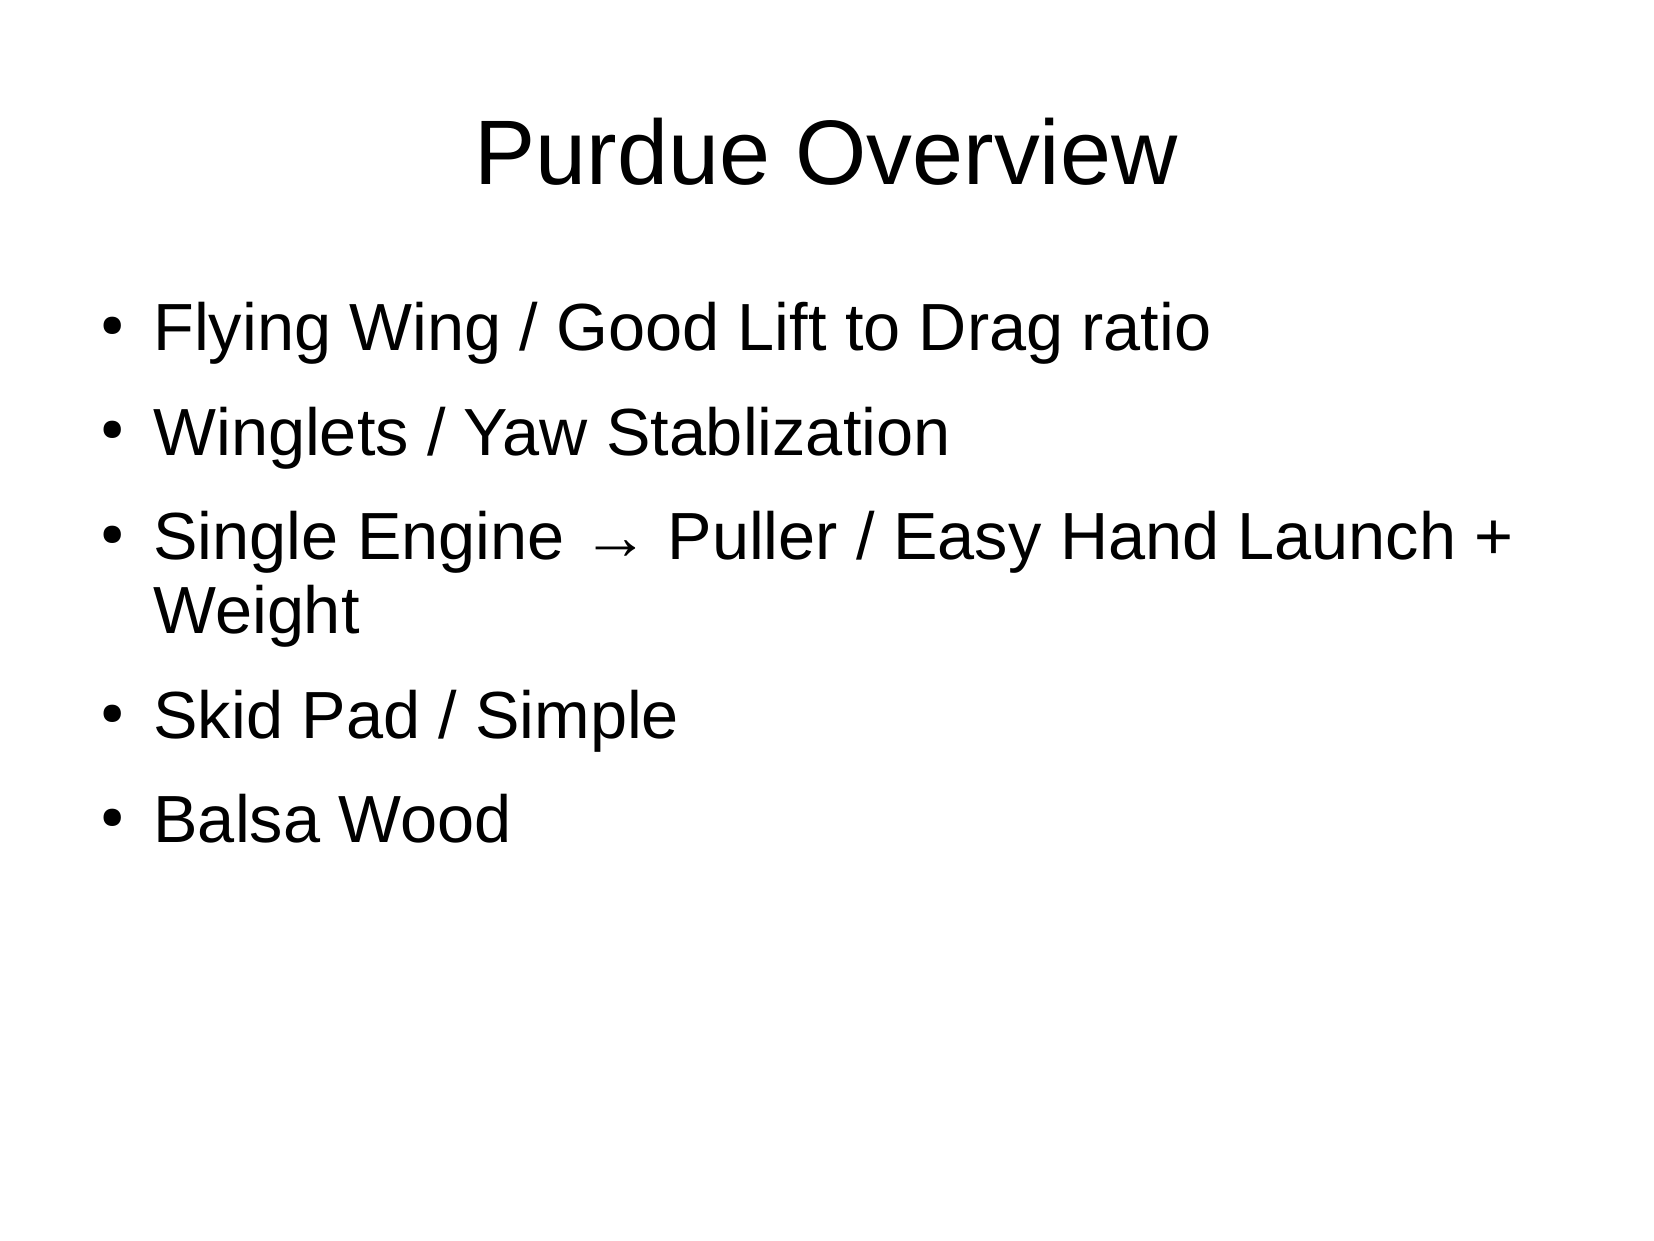

# Purdue Overview
Flying Wing / Good Lift to Drag ratio
Winglets / Yaw Stablization
Single Engine → Puller / Easy Hand Launch + Weight
Skid Pad / Simple
Balsa Wood